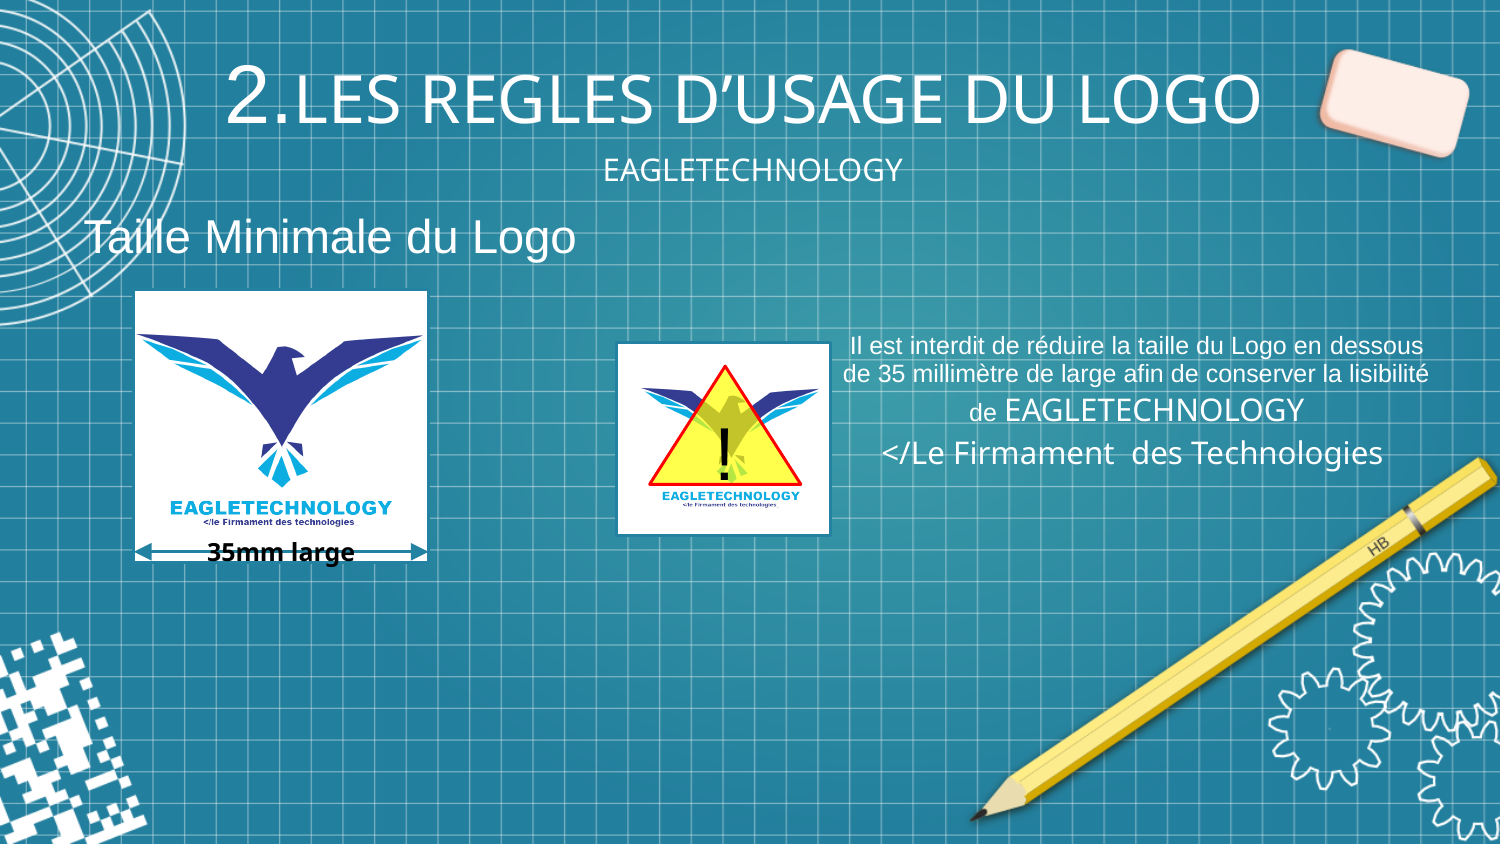

# 2.LES REGLES D’USAGE DU LOGO EAGLETECHNOLOGY
Taille Minimale du Logo
Il est interdit de réduire la taille du Logo en dessous de 35 millimètre de large afin de conserver la lisibilité de EAGLETECHNOLOGY
</Le Firmament des Technologies
!
35mm large